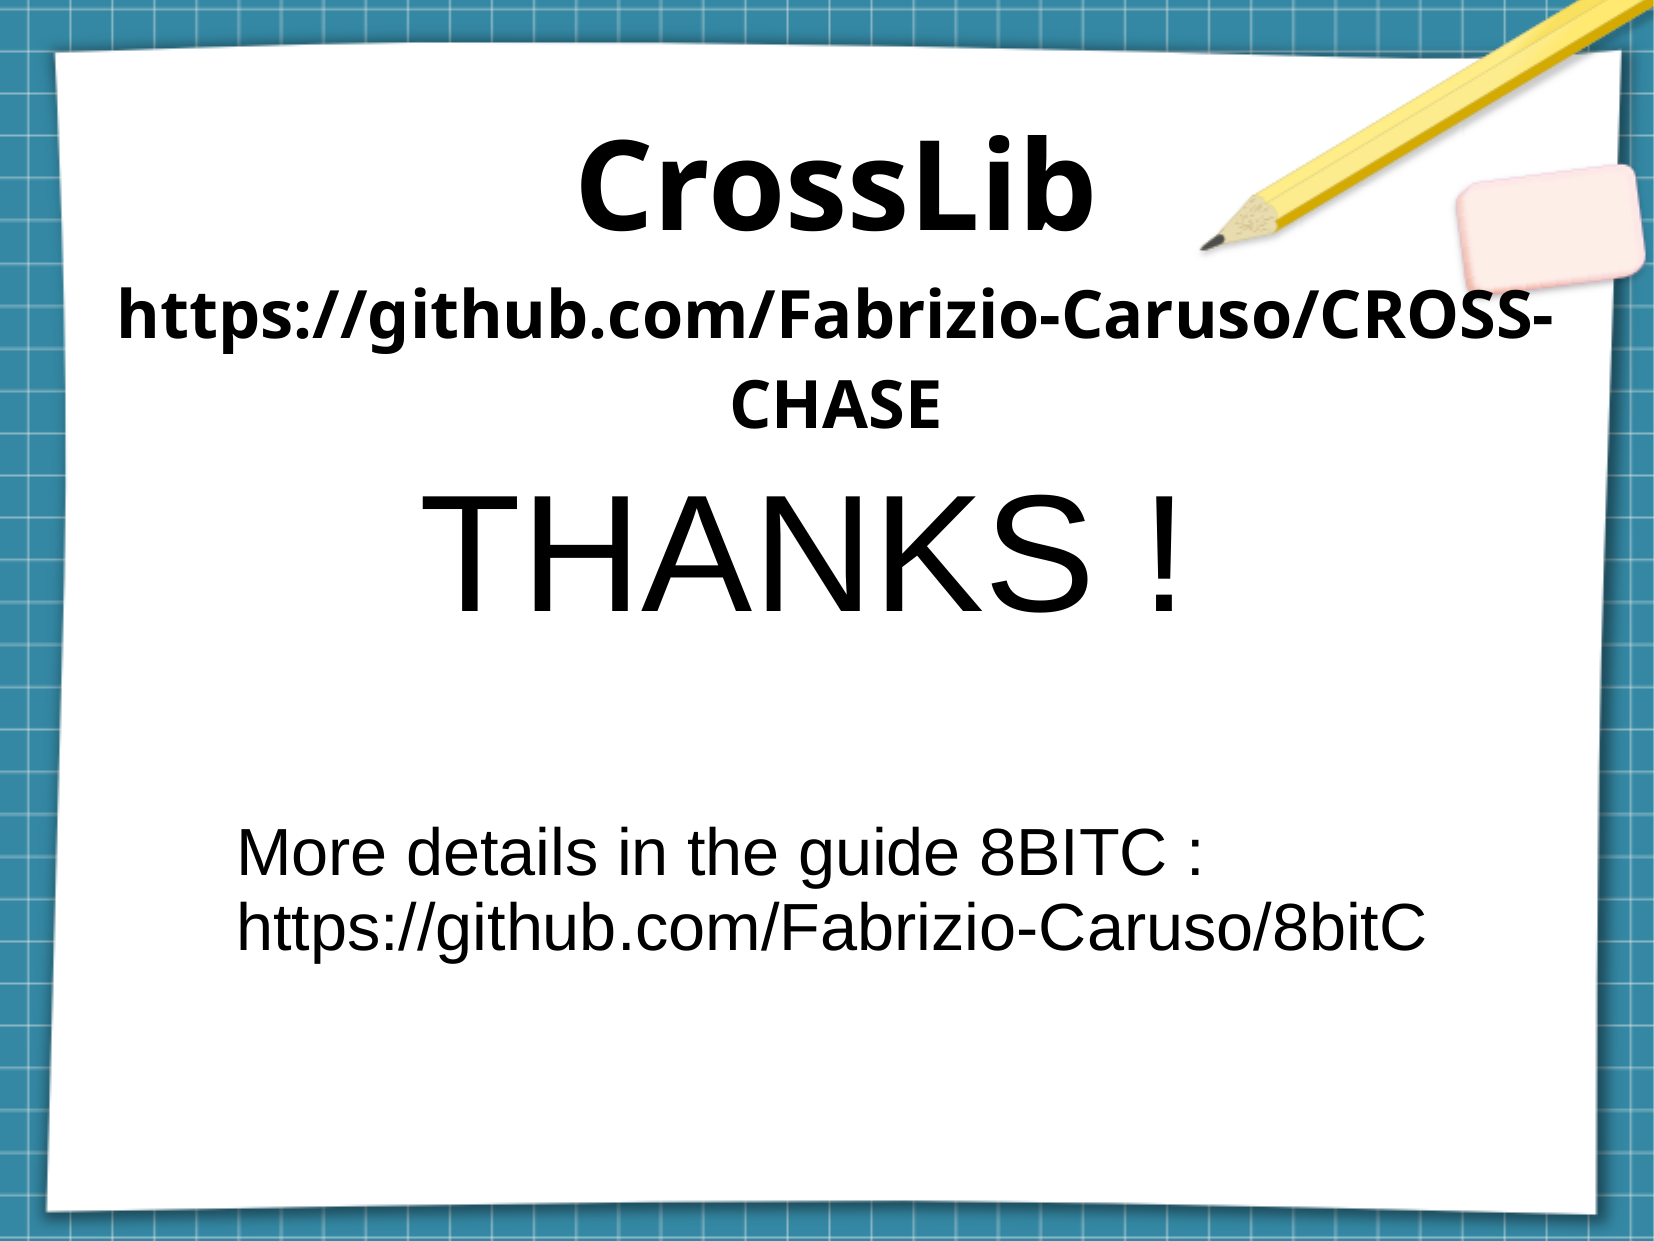

CrossLib
https://github.com/Fabrizio-Caruso/CROSS-CHASE
# THANKS !
More details in the guide 8BITC :
https://github.com/Fabrizio-Caruso/8bitC